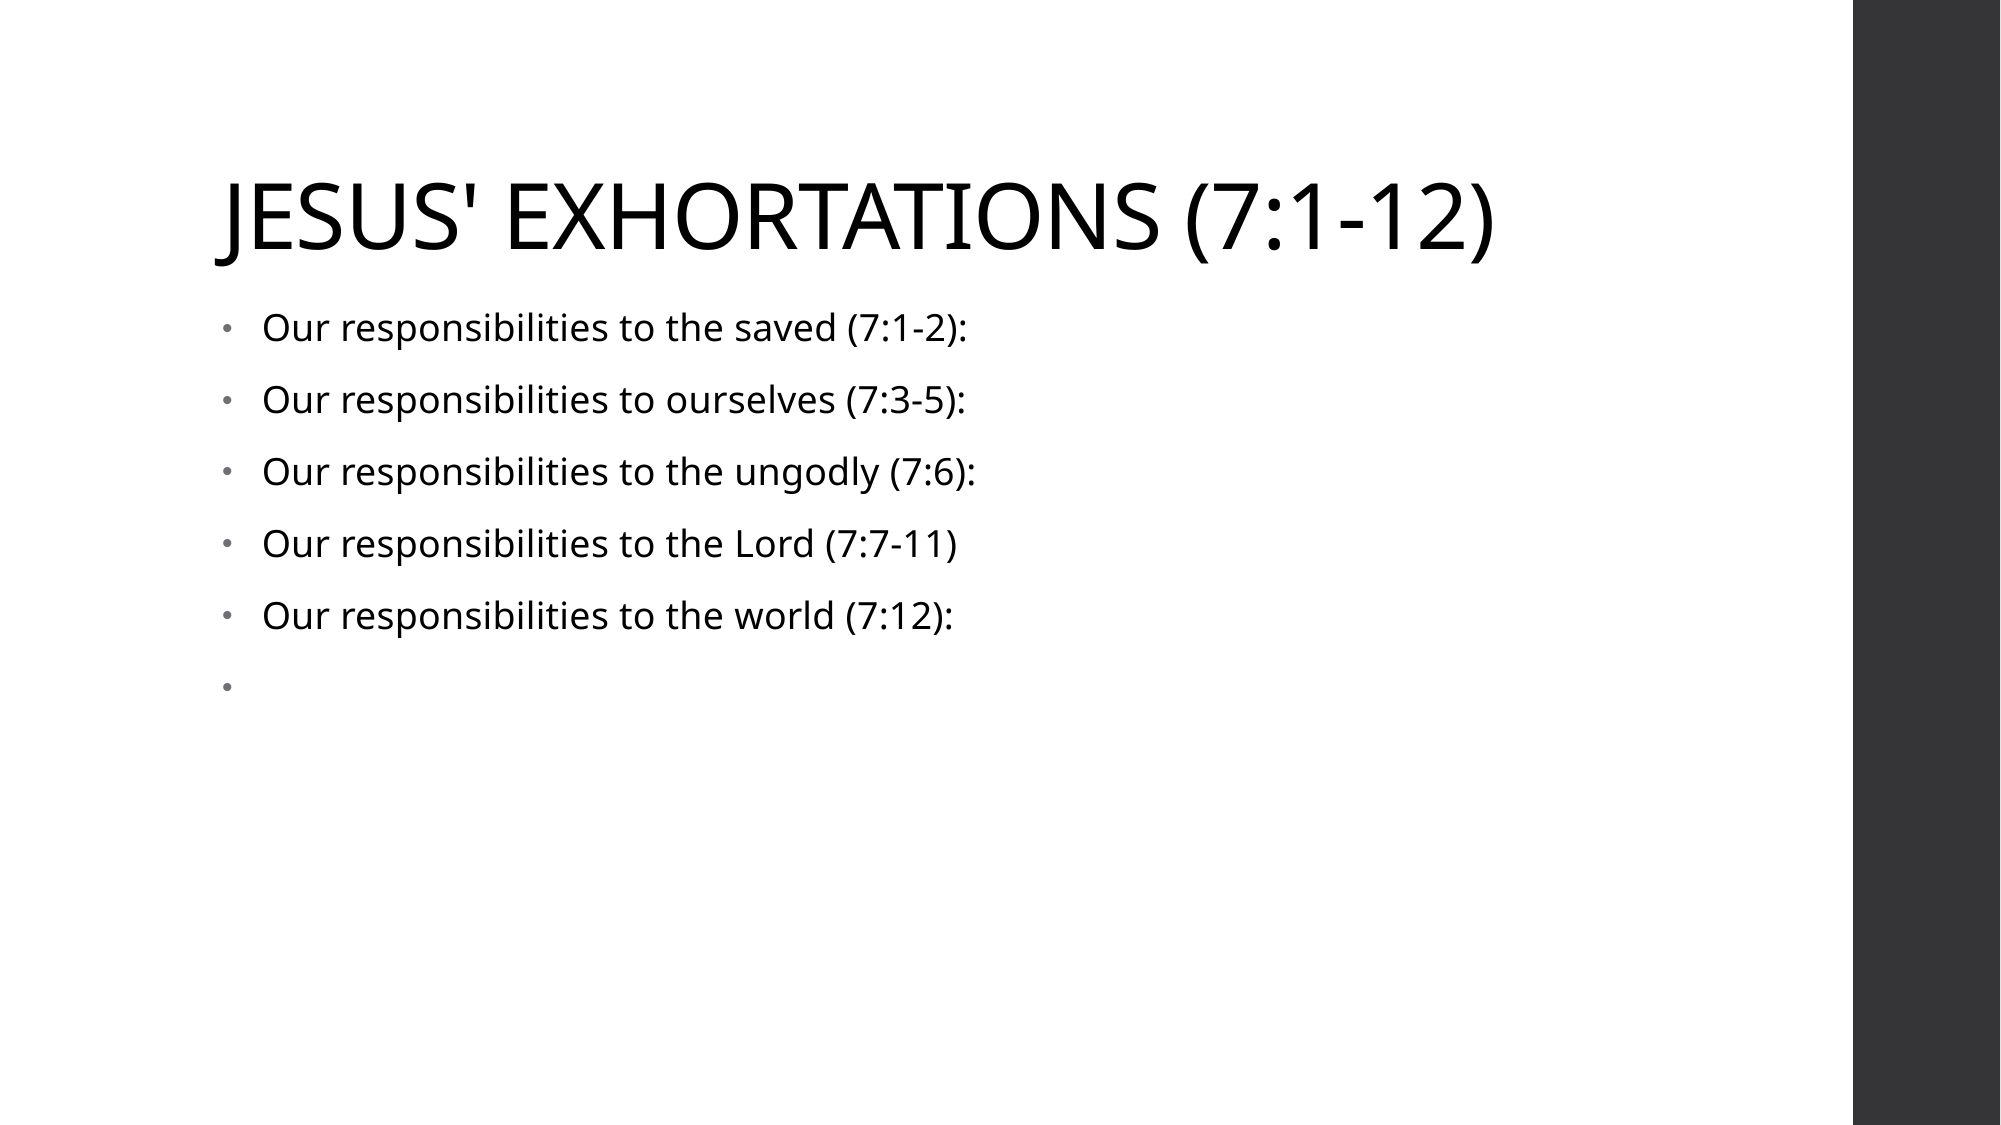

# JESUS' EXHORTATIONS (7:1-12)
 Our responsibilities to the saved (7:1-2):
 Our responsibilities to ourselves (7:3-5):
 Our responsibilities to the ungodly (7:6):
 Our responsibilities to the Lord (7:7-11)
 Our responsibilities to the world (7:12):